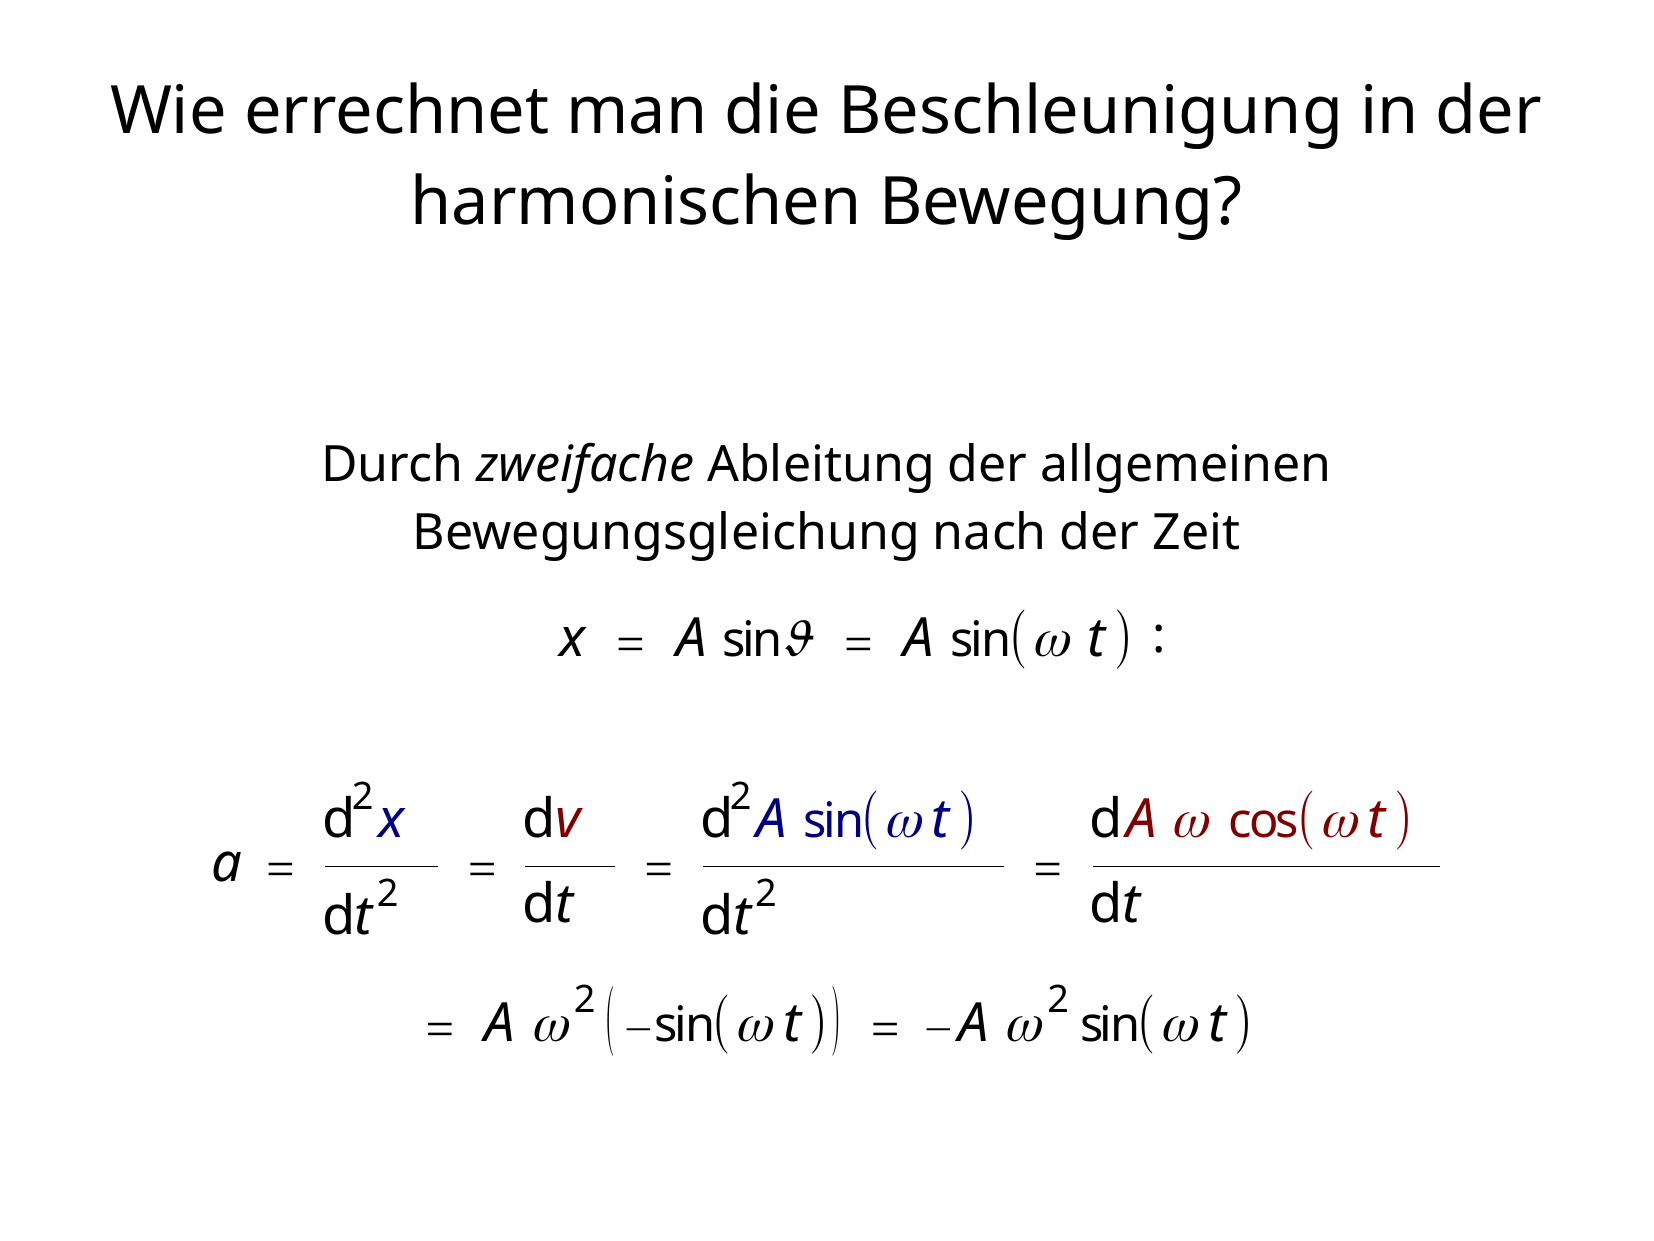

# Wie errechnet man die Beschleunigung in der harmonischen Bewegung?
Durch zweifache Ableitung der allgemeinen Bewegungsgleichung nach der Zeit
									: